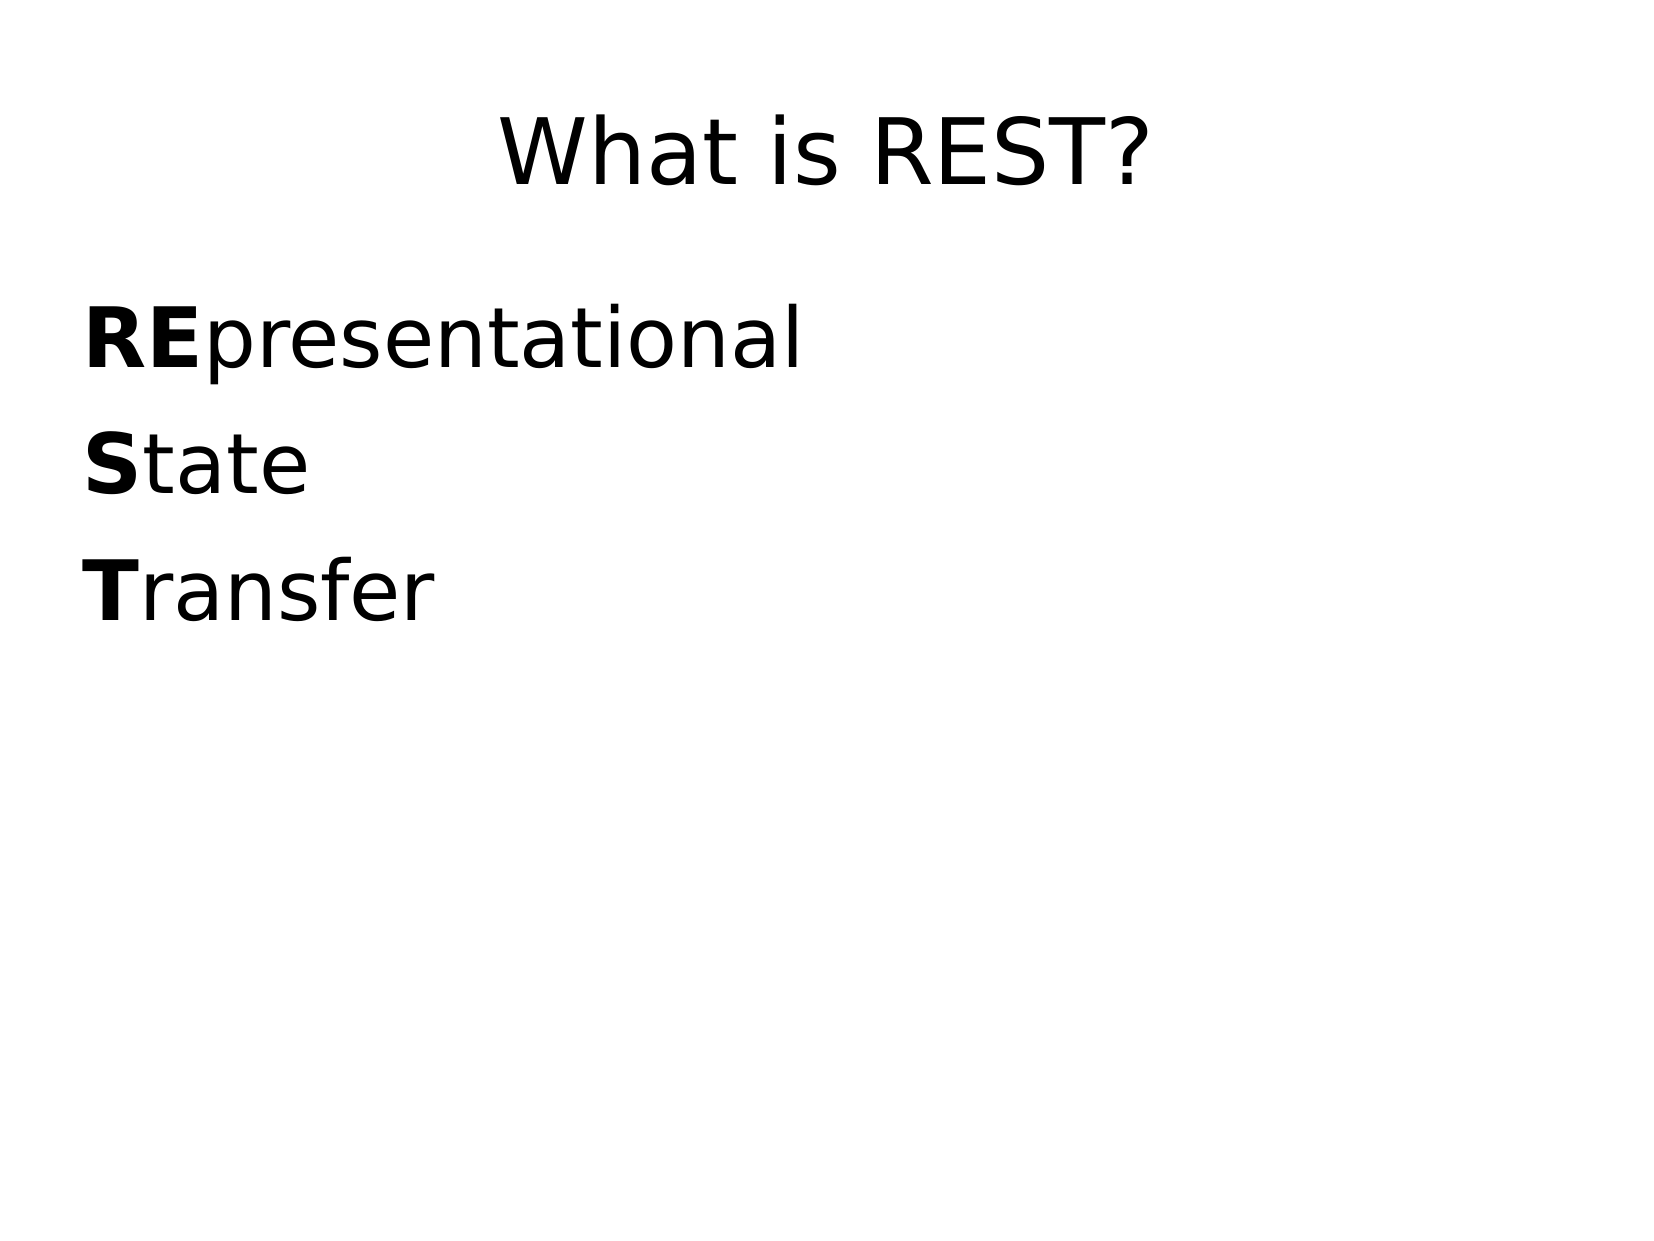

# What is REST?
REpresentational
State
Transfer